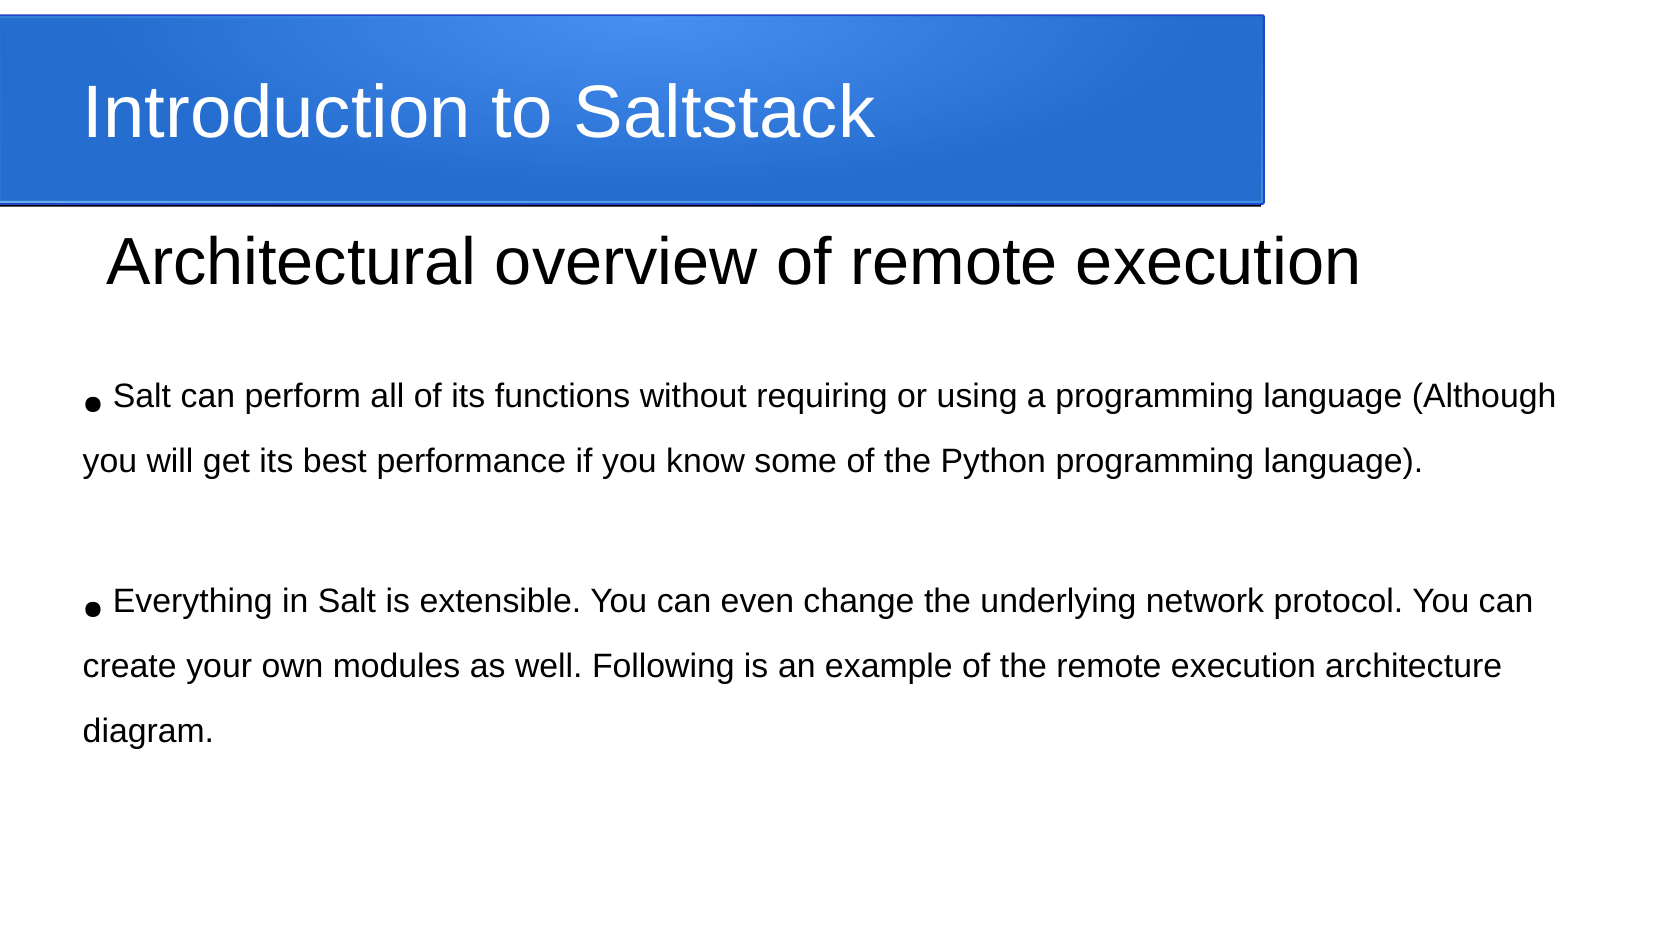

# Introduction to Saltstack
Architectural overview of remote execution
 Salt can perform all of its functions without requiring or using a programming language (Although you will get its best performance if you know some of the Python programming language).
 Everything in Salt is extensible. You can even change the underlying network protocol. You can create your own modules as well. Following is an example of the remote execution architecture diagram.